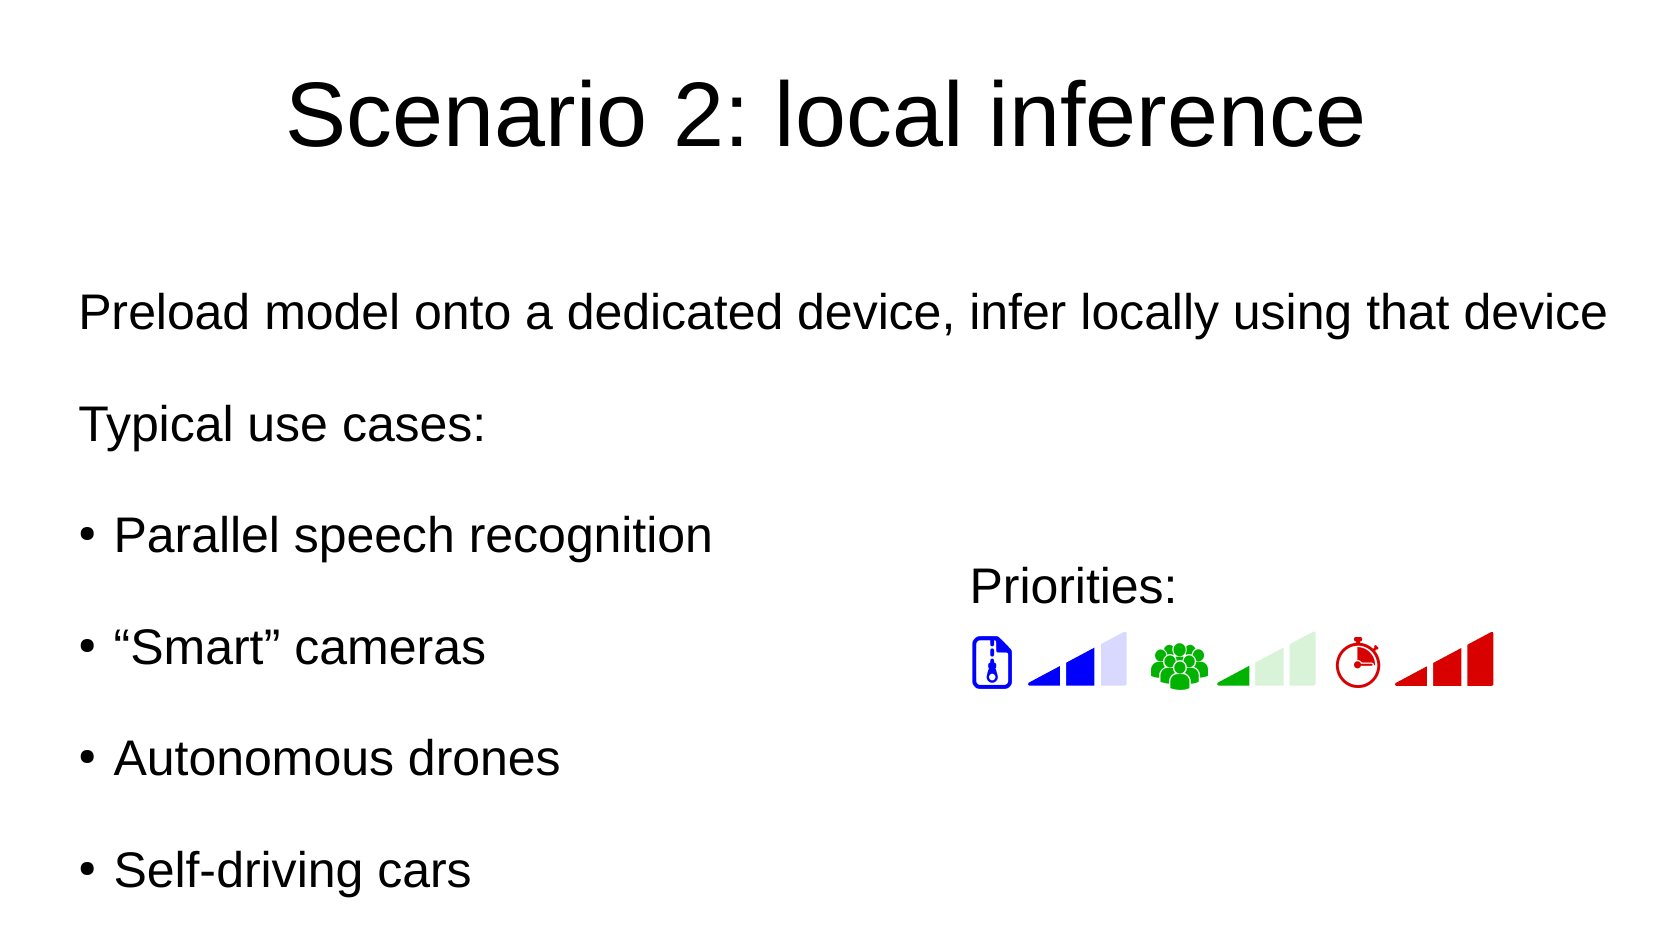

# Scenario 2: local inference
Preload model onto a dedicated device, infer locally using that device
Typical use cases:
Parallel speech recognition
“Smart” cameras
Autonomous drones
Self-driving cars
Priorities: